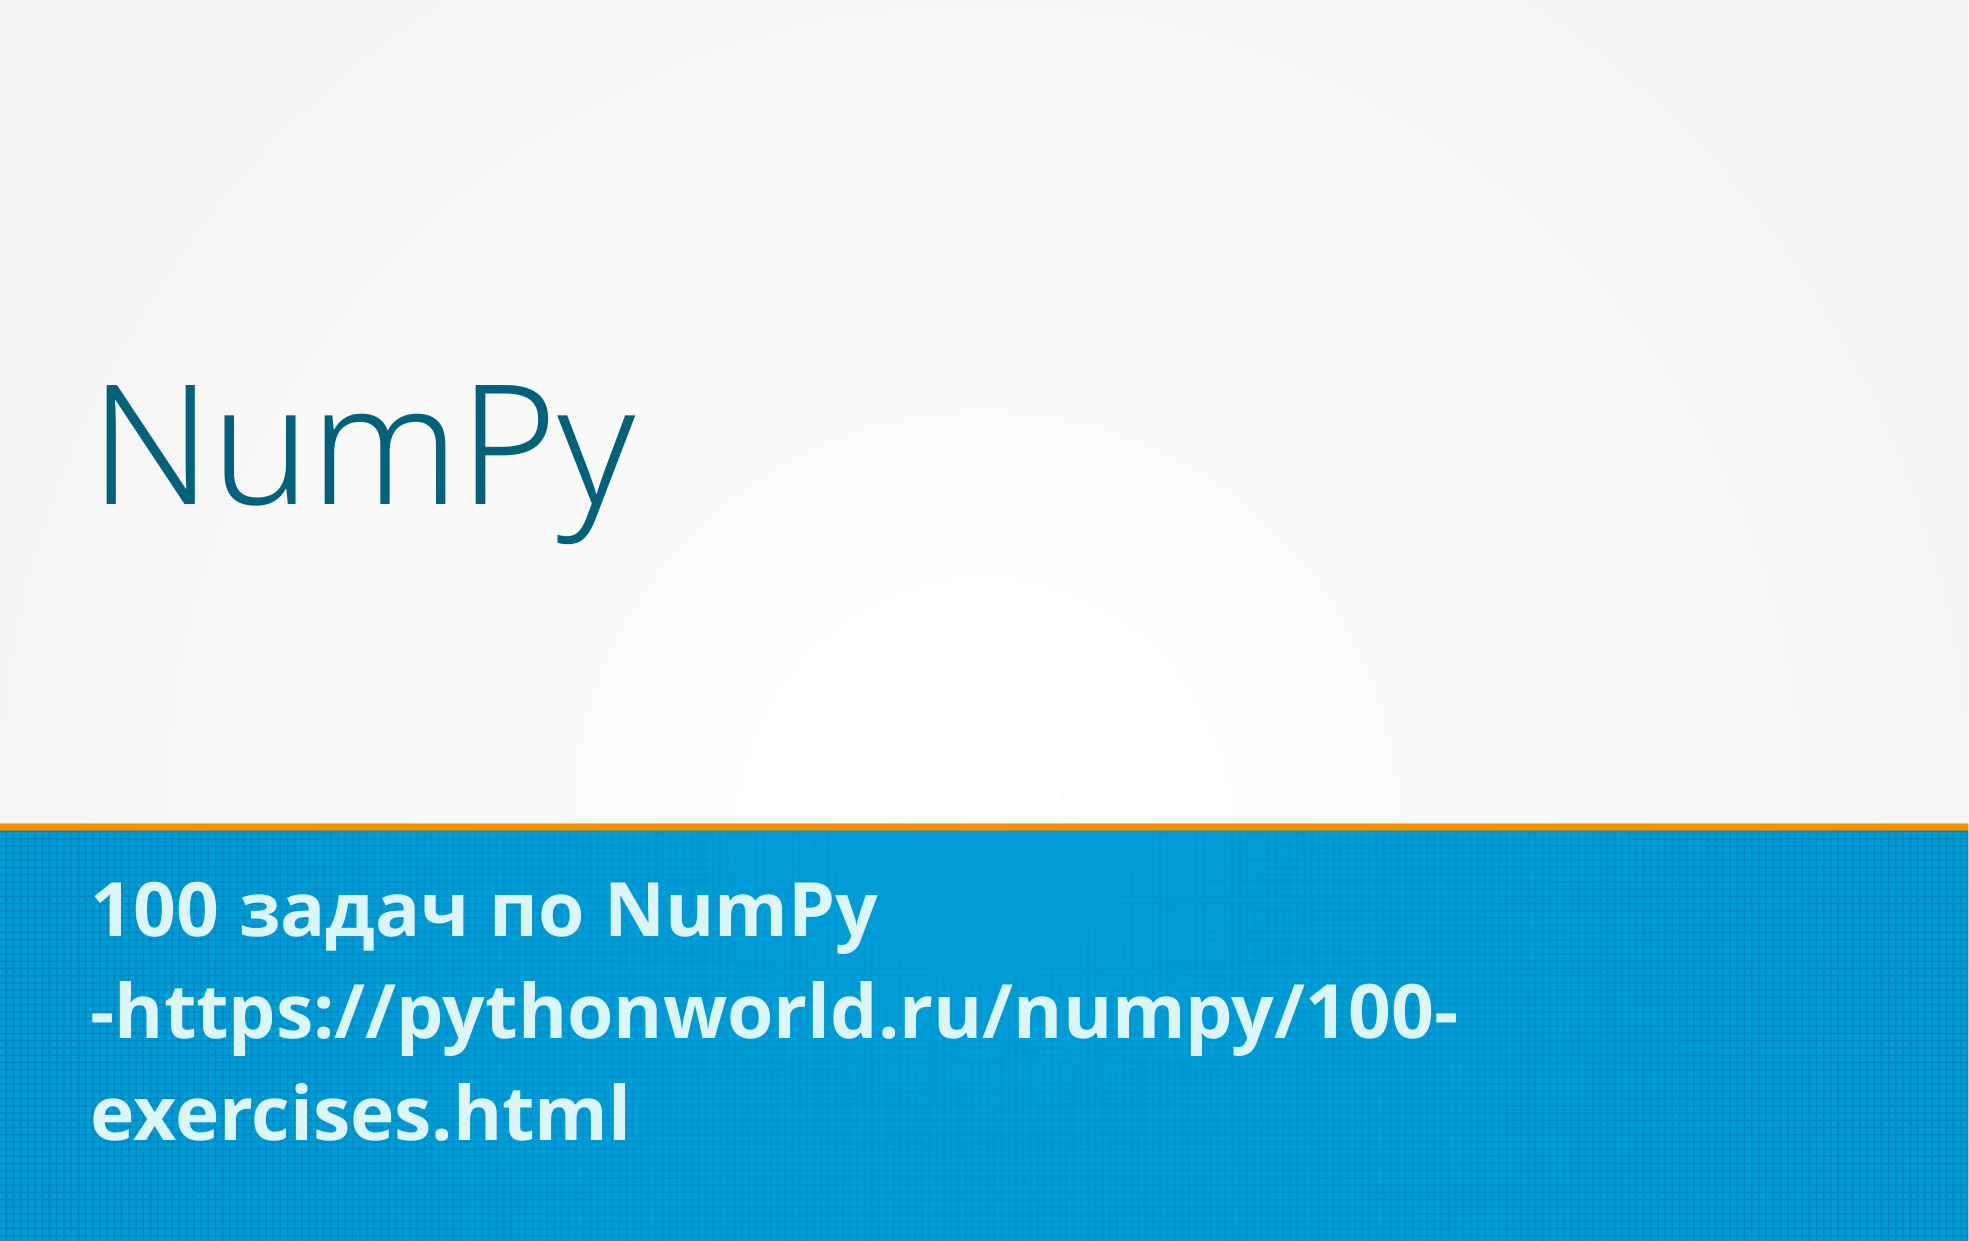

# NumPy
100 задач по NumPy -https://pythonworld.ru/numpy/100-exercises.html